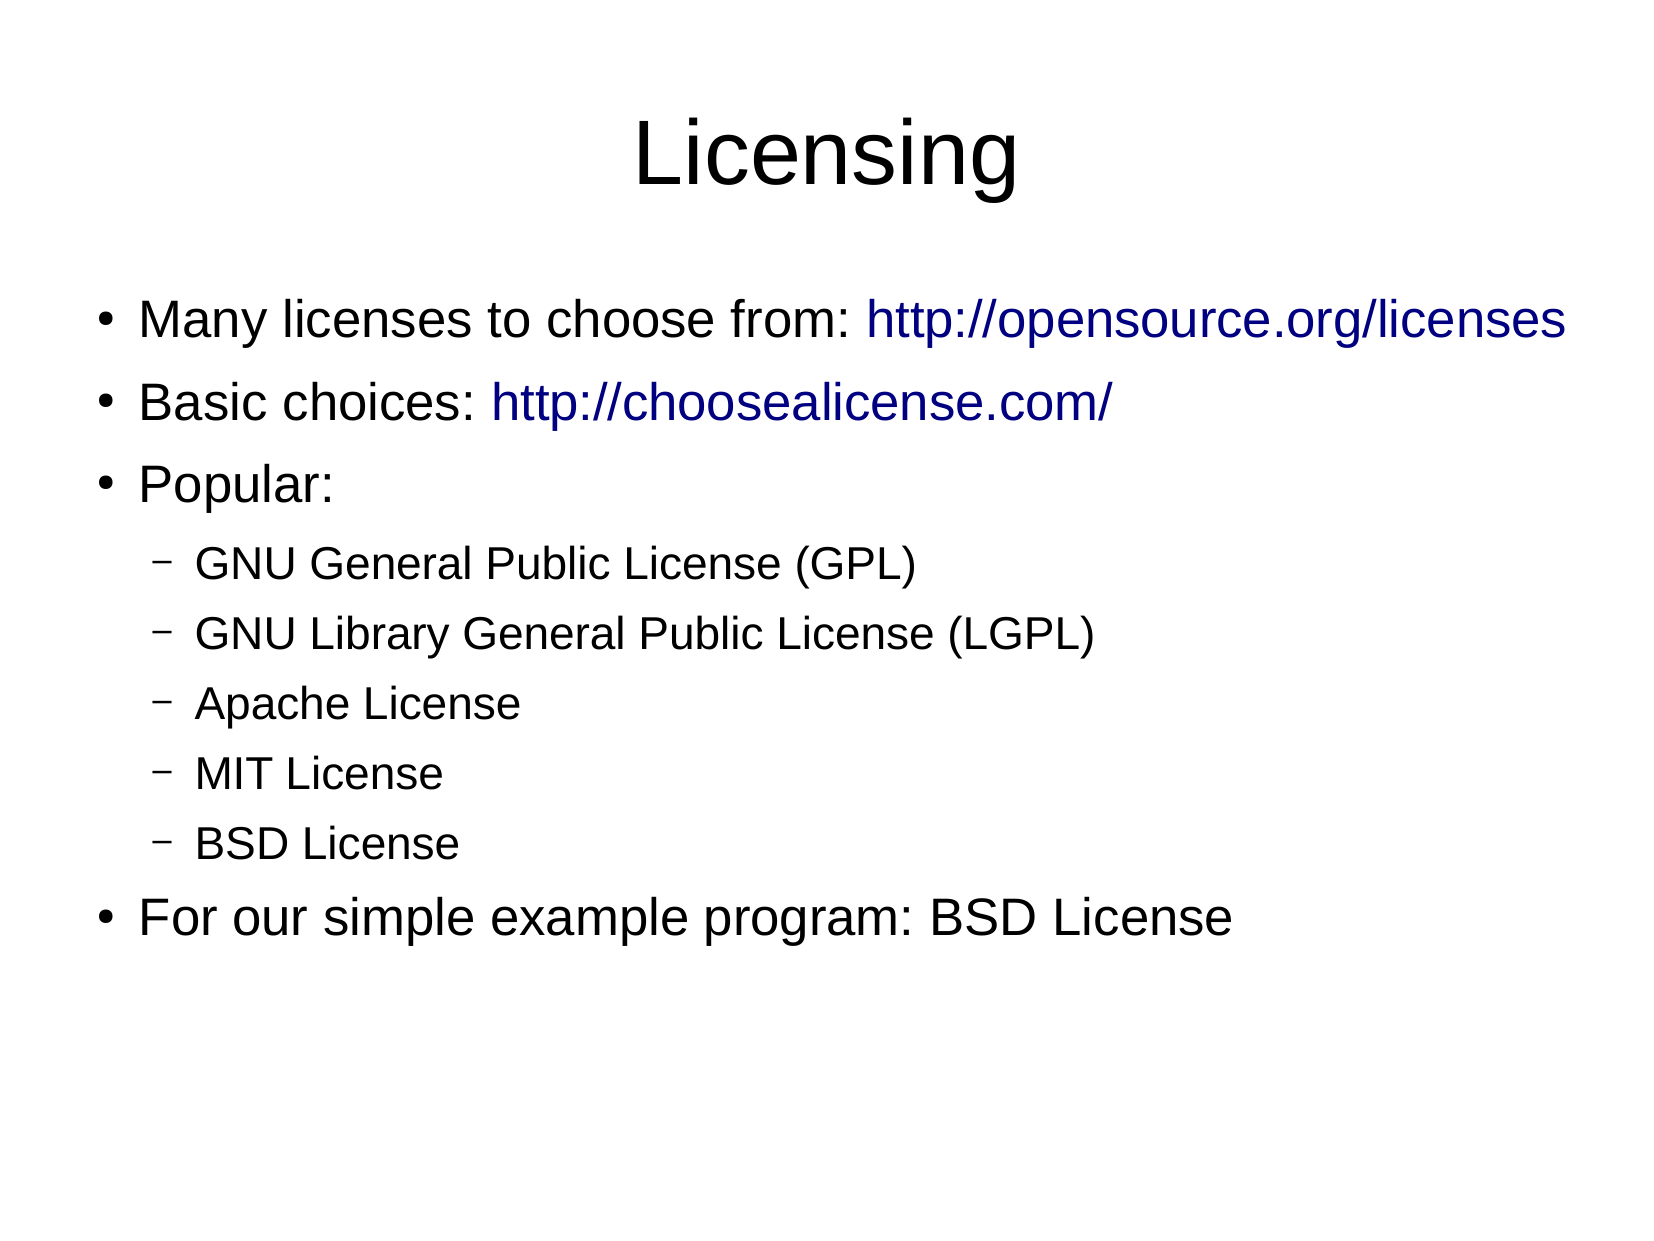

# Licensing
Many licenses to choose from: http://opensource.org/licenses
Basic choices: http://choosealicense.com/
Popular:
GNU General Public License (GPL)
GNU Library General Public License (LGPL)
Apache License
MIT License
BSD License
For our simple example program: BSD License